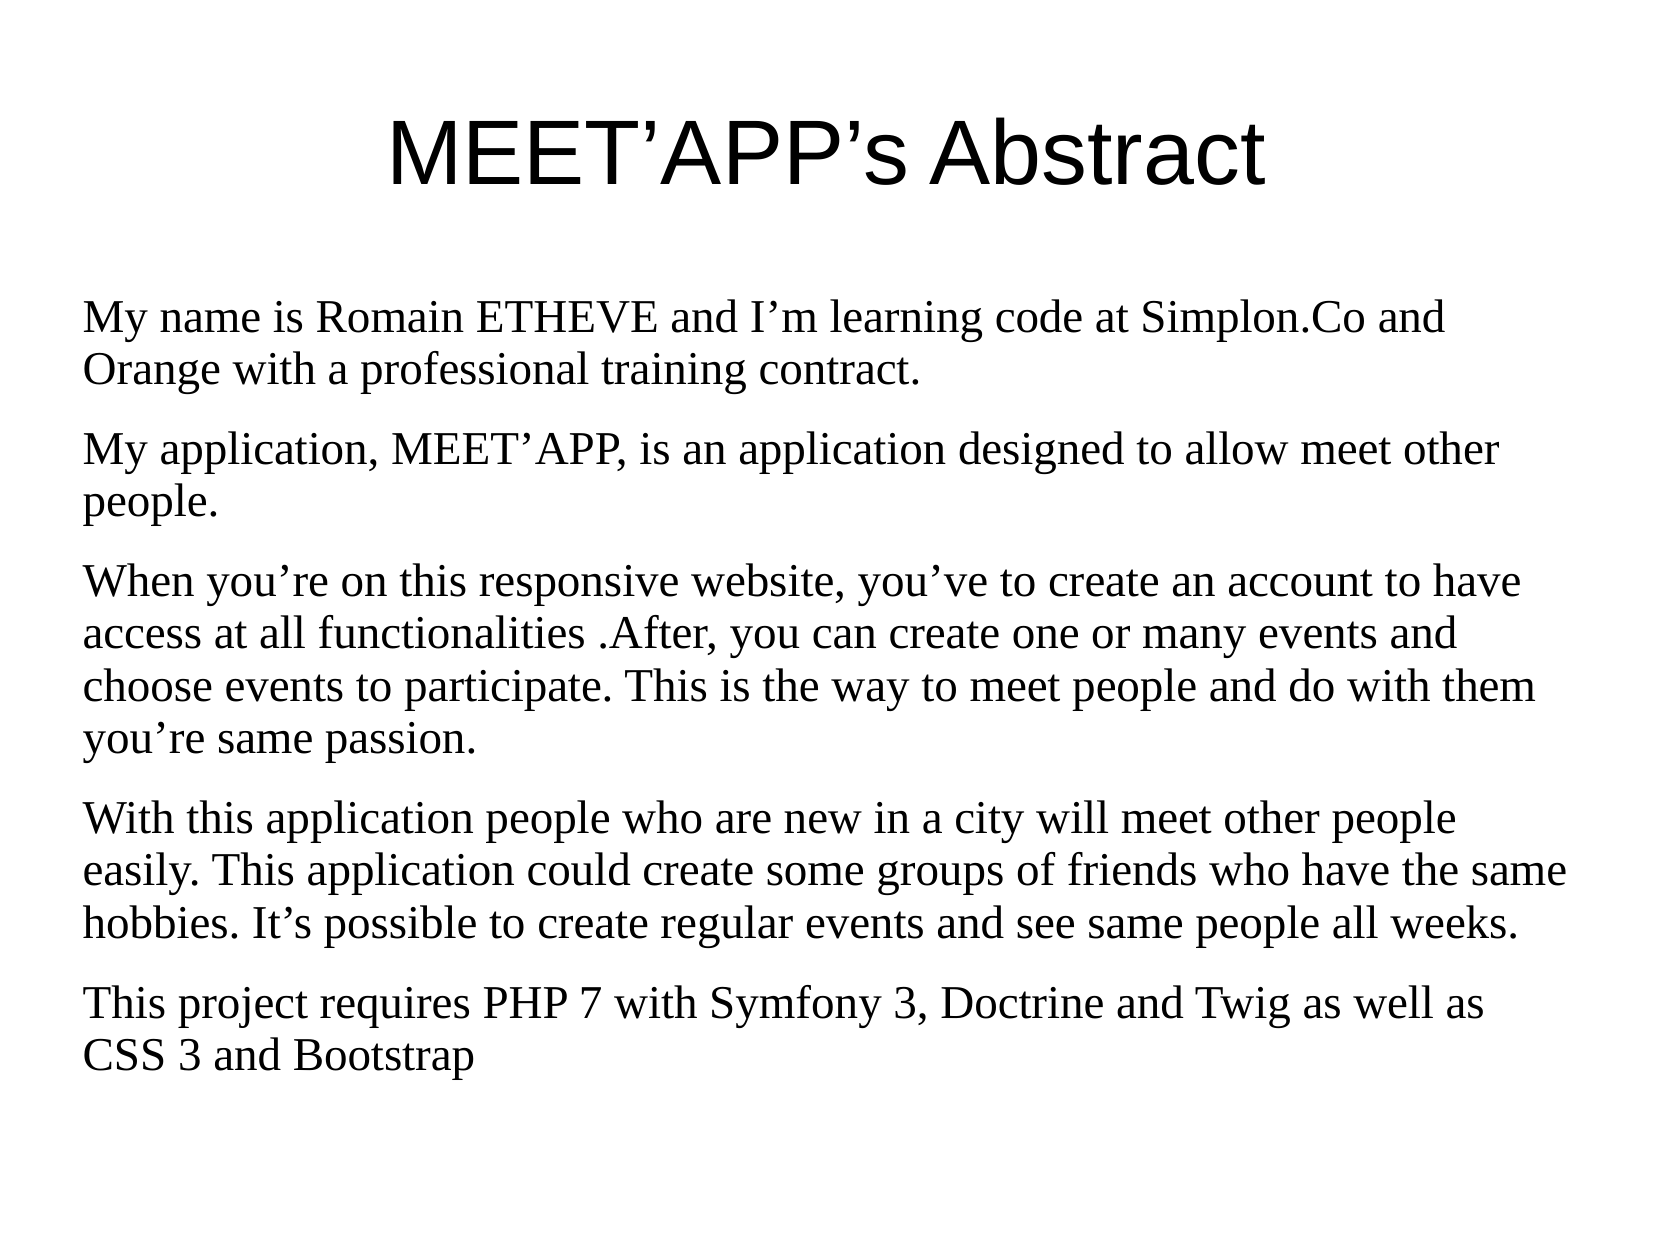

# MEET’APP’s Abstract
My name is Romain ETHEVE and I’m learning code at Simplon.Co and Orange with a professional training contract.
My application, MEET’APP, is an application designed to allow meet other people.
When you’re on this responsive website, you’ve to create an account to have access at all functionalities .After, you can create one or many events and choose events to participate. This is the way to meet people and do with them you’re same passion.
With this application people who are new in a city will meet other people easily. This application could create some groups of friends who have the same hobbies. It’s possible to create regular events and see same people all weeks.
This project requires PHP 7 with Symfony 3, Doctrine and Twig as well as CSS 3 and Bootstrap